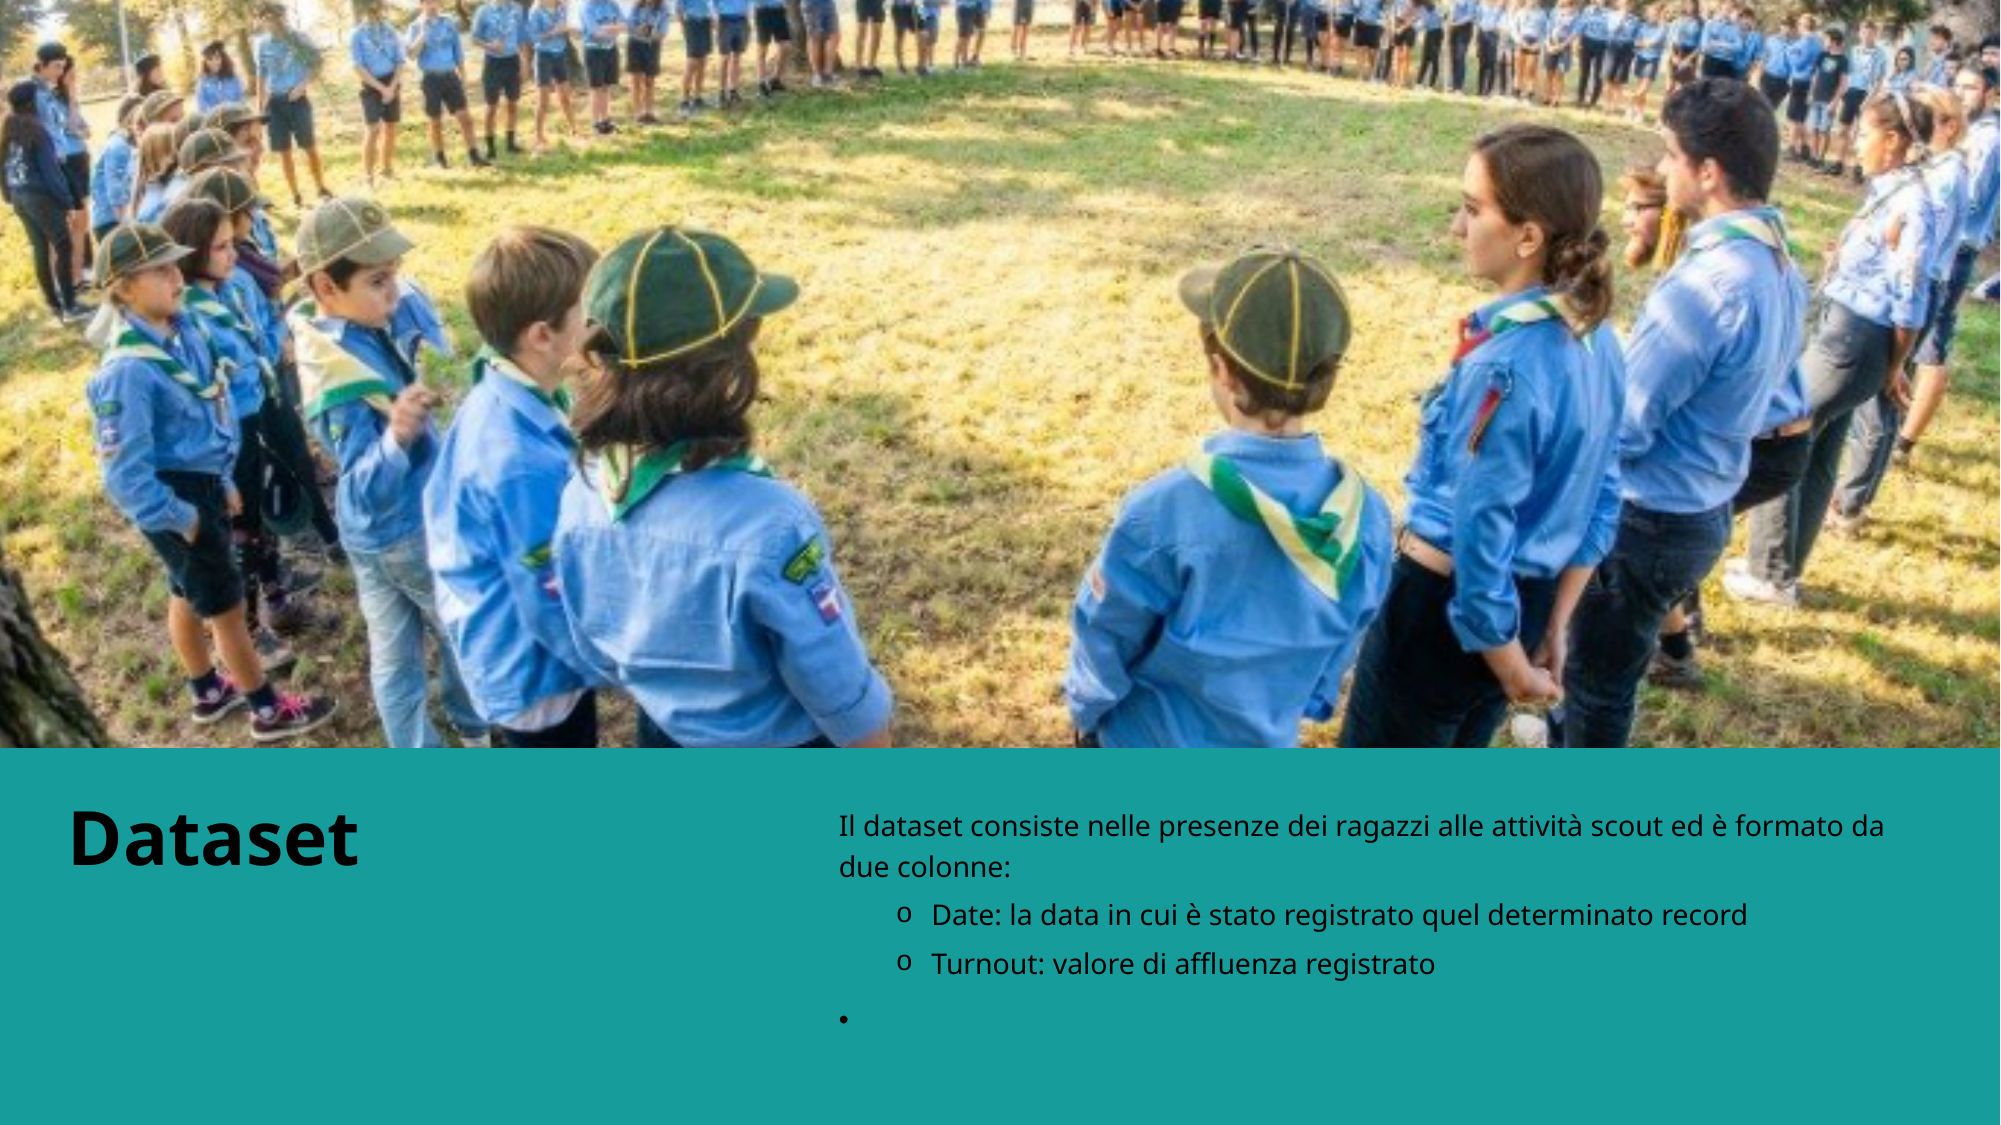

# Dataset
Il dataset consiste nelle presenze dei ragazzi alle attività scout ed è formato da due colonne:
Date: la data in cui è stato registrato quel determinato record
Turnout: valore di affluenza registrato